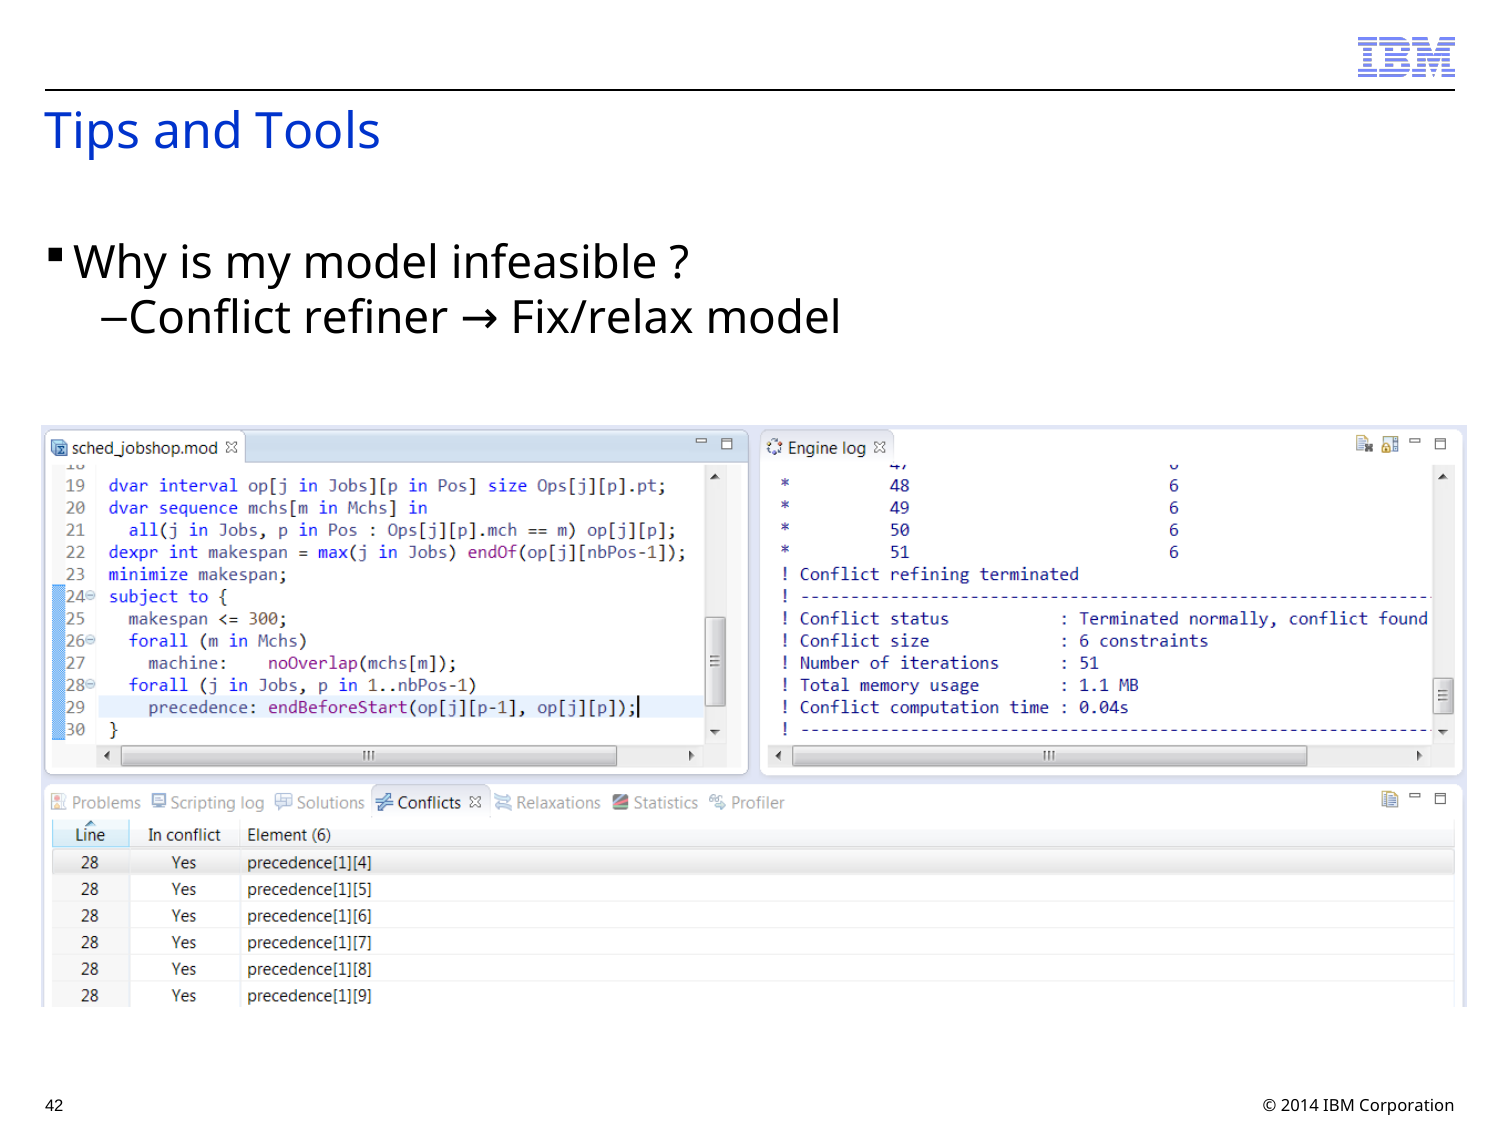

# Tips and Tools
Why is my model infeasible ?
Conflict refiner → Fix/relax model
42